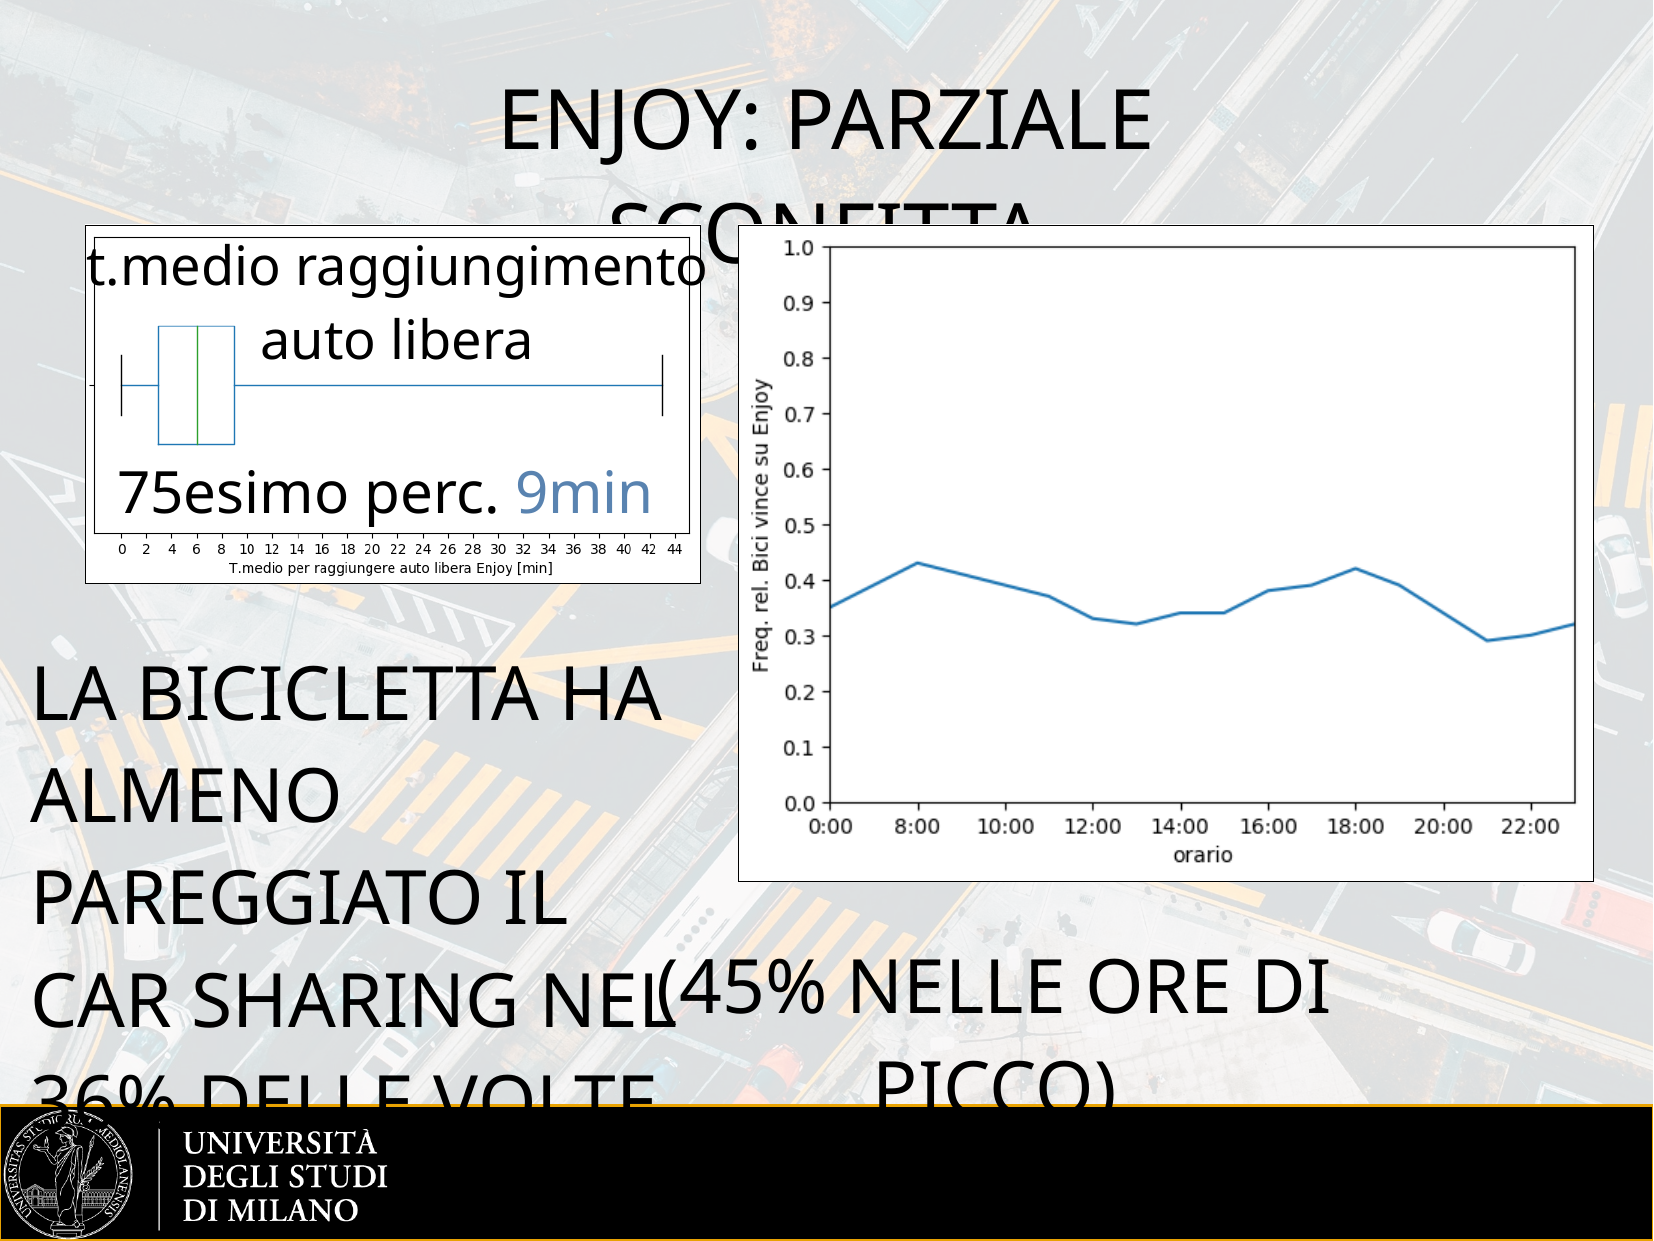

ENJOY: PARZIALE SCONFITTA
t.medio raggiungimento
auto libera
75esimo perc. 9min
LA BICICLETTA HA ALMENO PAREGGIATO IL CAR SHARING NEL 36% DELLE VOLTE
(45% NELLE ORE DI PICCO)